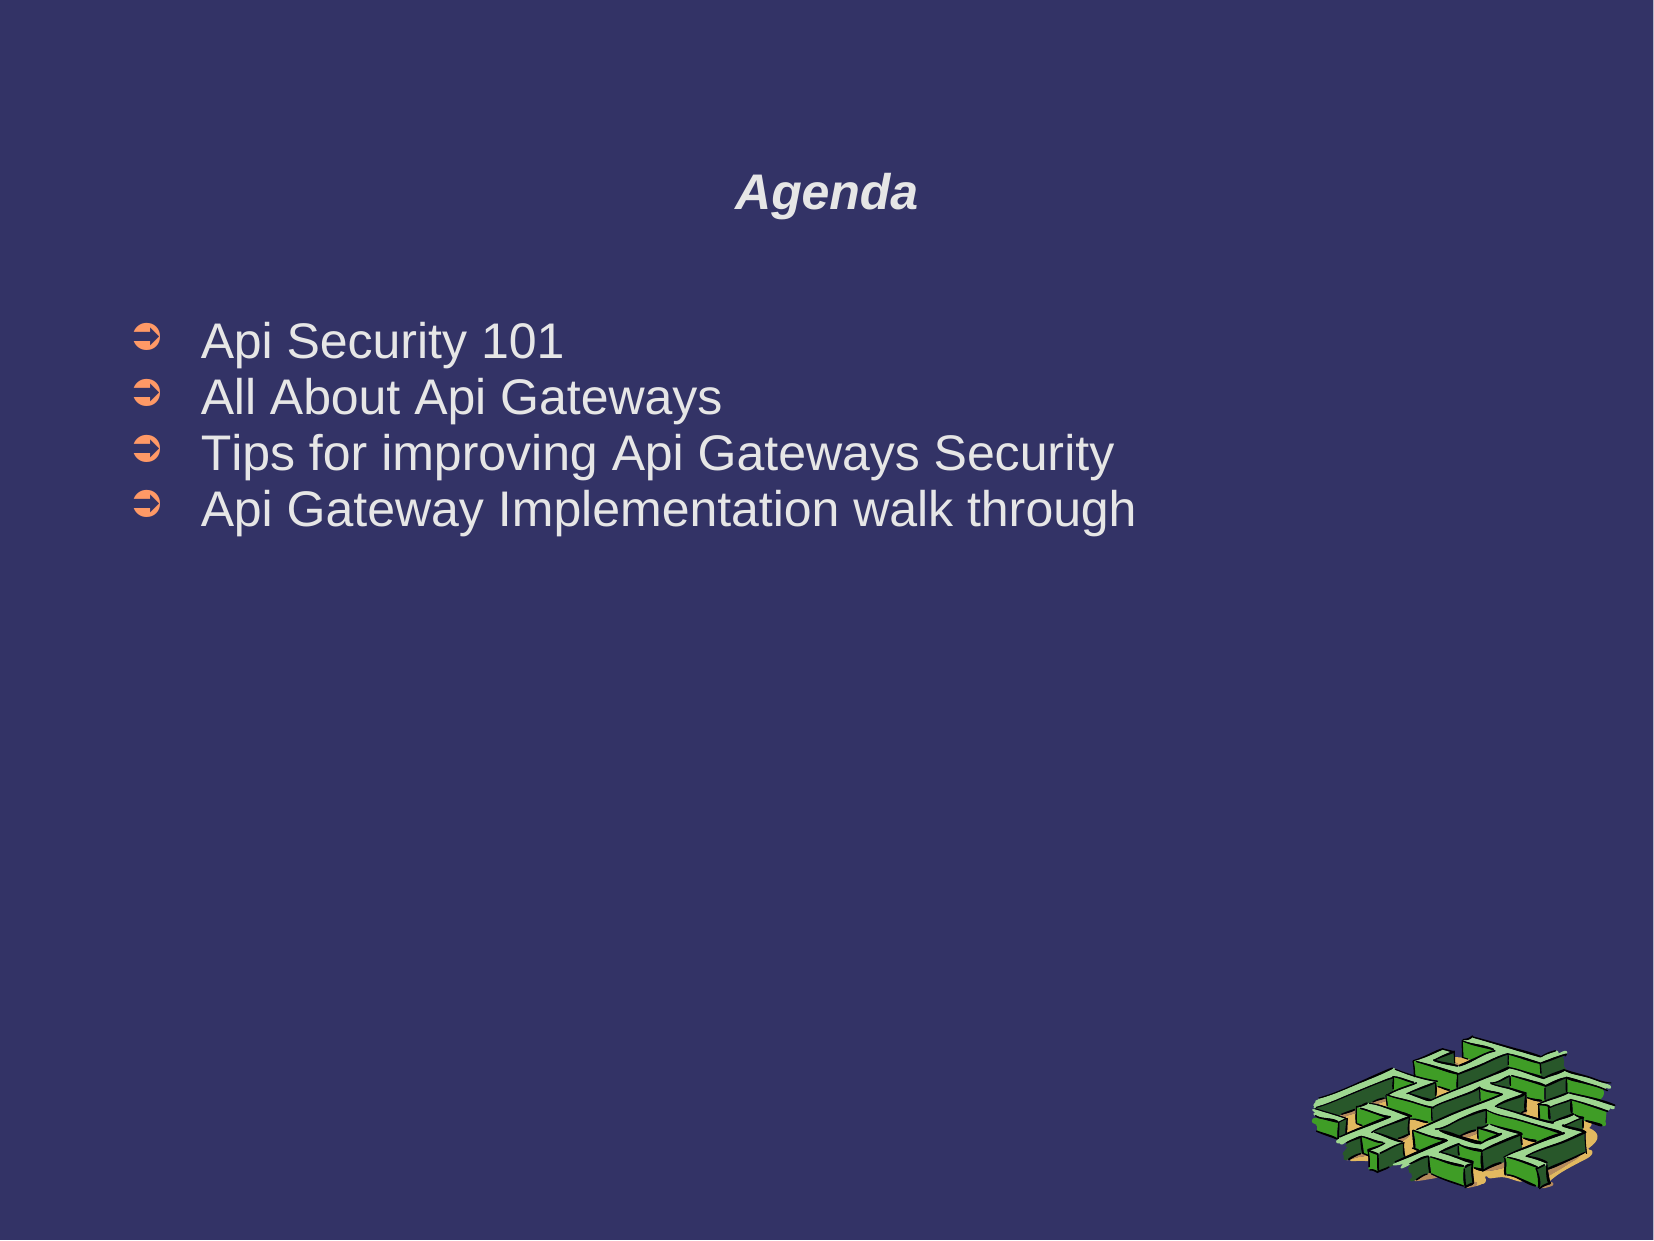

# Agenda
Api Security 101
All About Api Gateways
Tips for improving Api Gateways Security
Api Gateway Implementation walk through